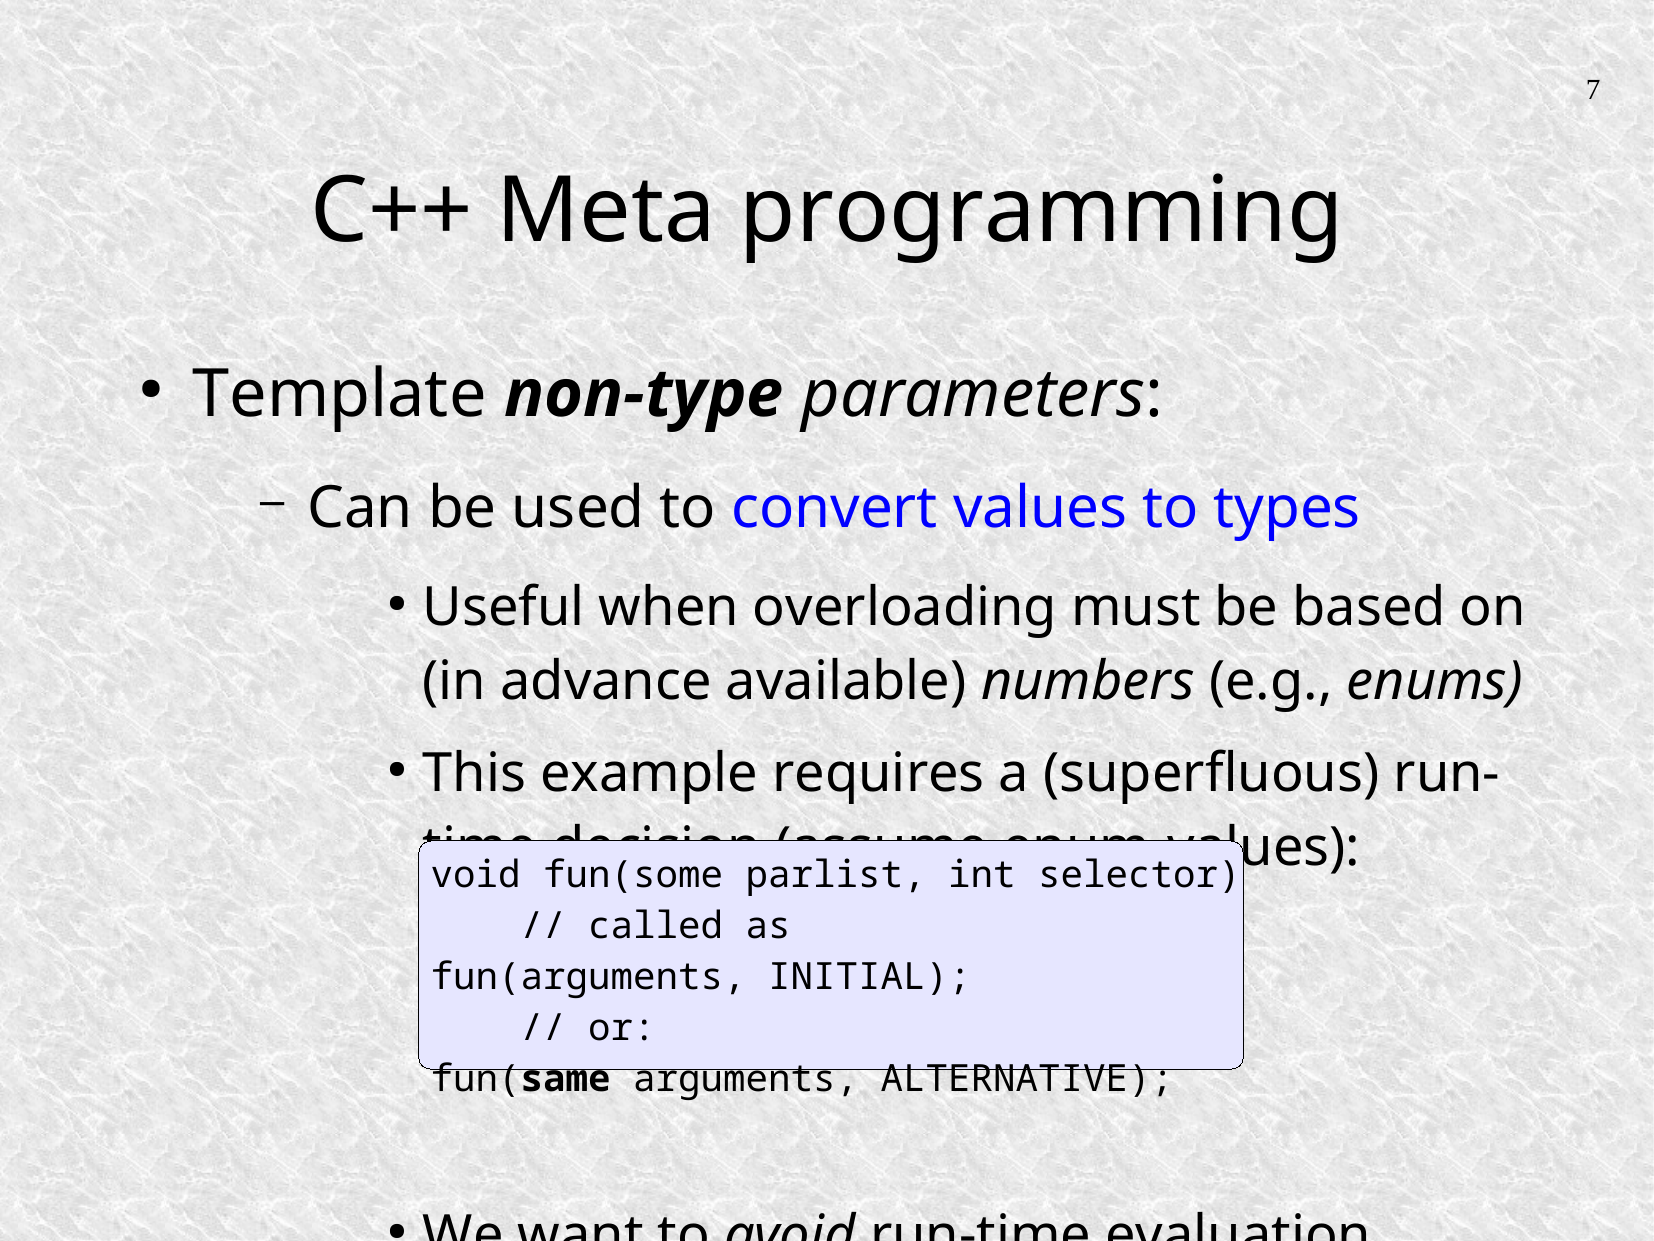

7
# C++ Meta programming
Template non-type parameters:
Can be used to convert values to types
Useful when overloading must be based on (in advance available) numbers (e.g., enums)
This example requires a (superfluous) run-time decision (assume enum-values):
We want to avoid run-time evaluation...
void fun(some parlist, int selector)
 // called as
fun(arguments, INITIAL);
 // or:
fun(same arguments, ALTERNATIVE);